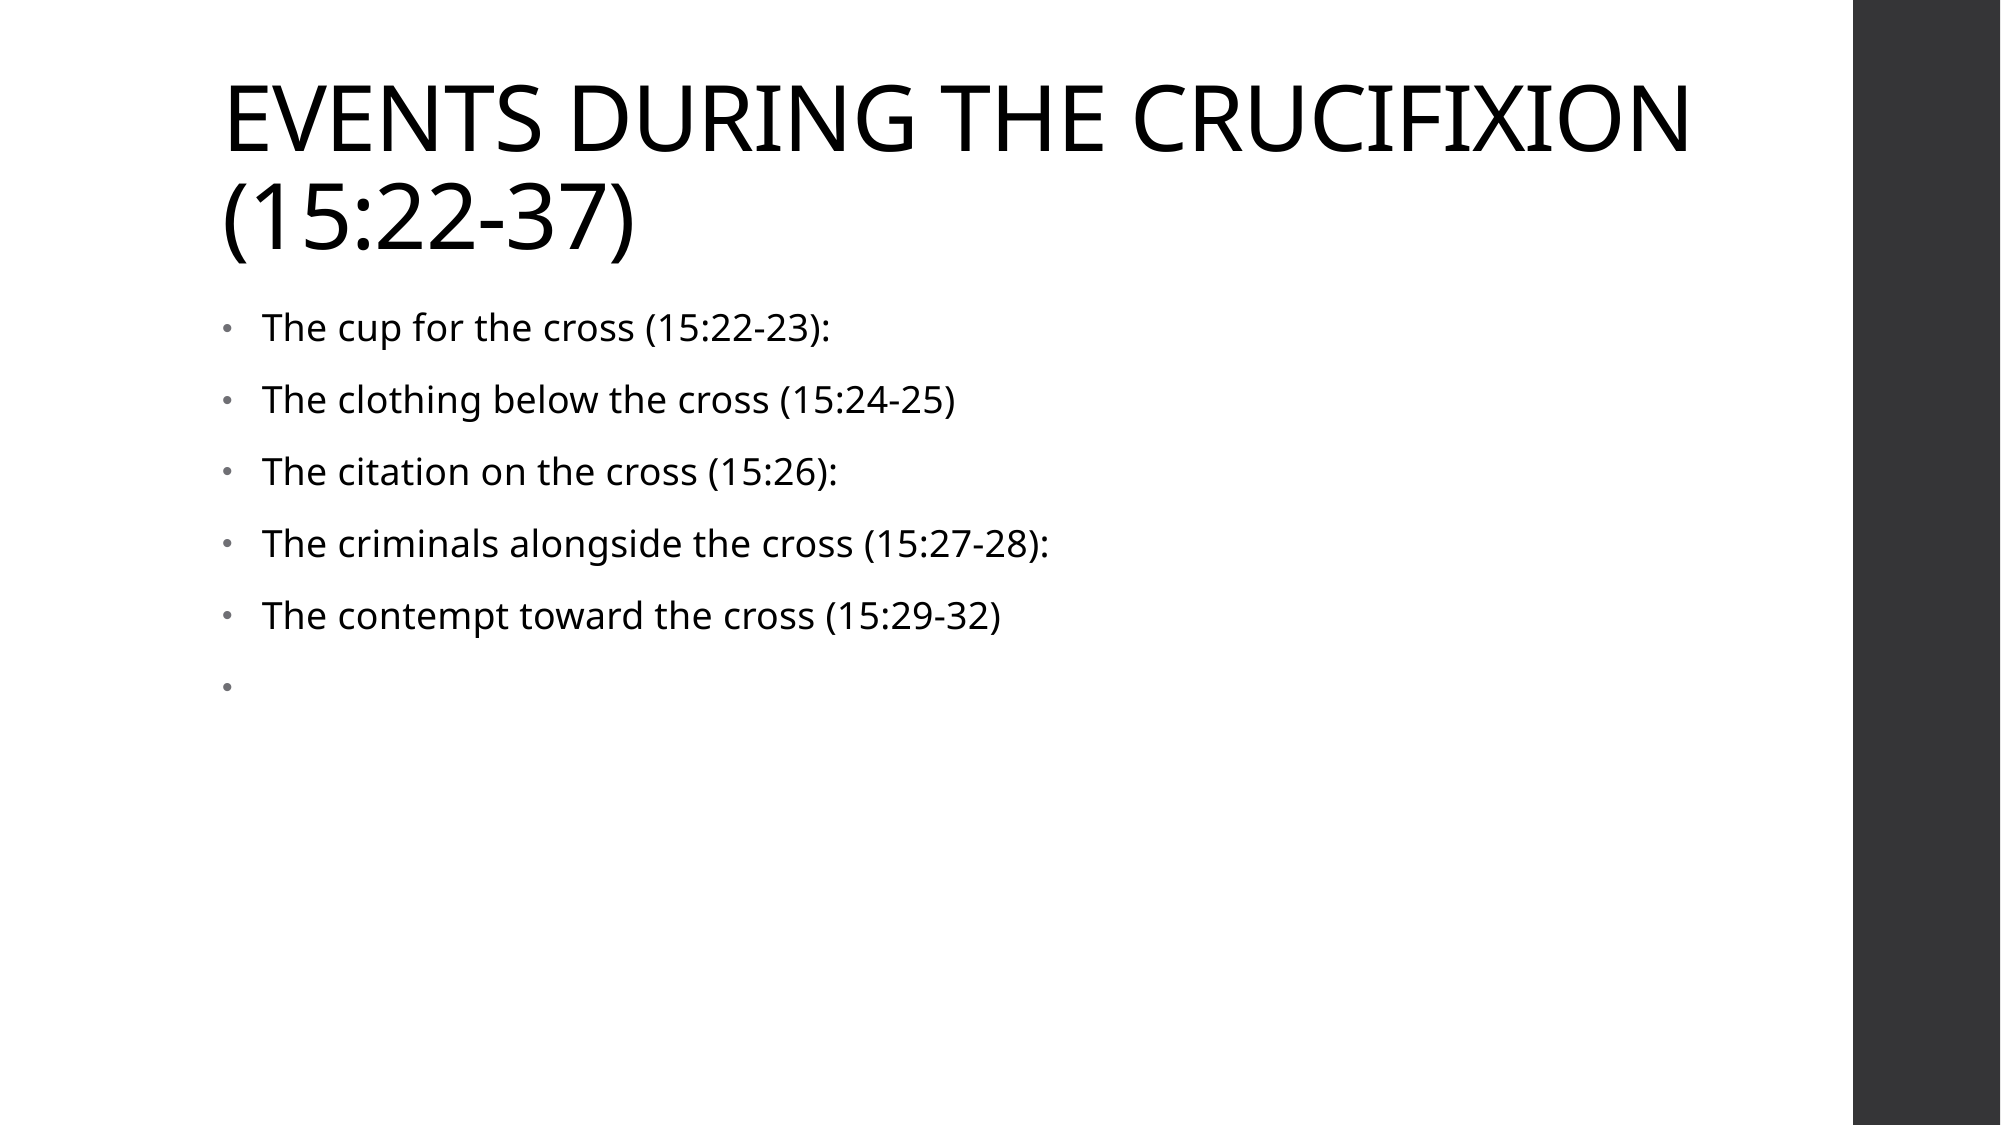

# EVENTS DURING THE CRUCIFIXION (15:22-37)
 The cup for the cross (15:22-23):
 The clothing below the cross (15:24-25)
 The citation on the cross (15:26):
 The criminals alongside the cross (15:27-28):
 The contempt toward the cross (15:29-32)